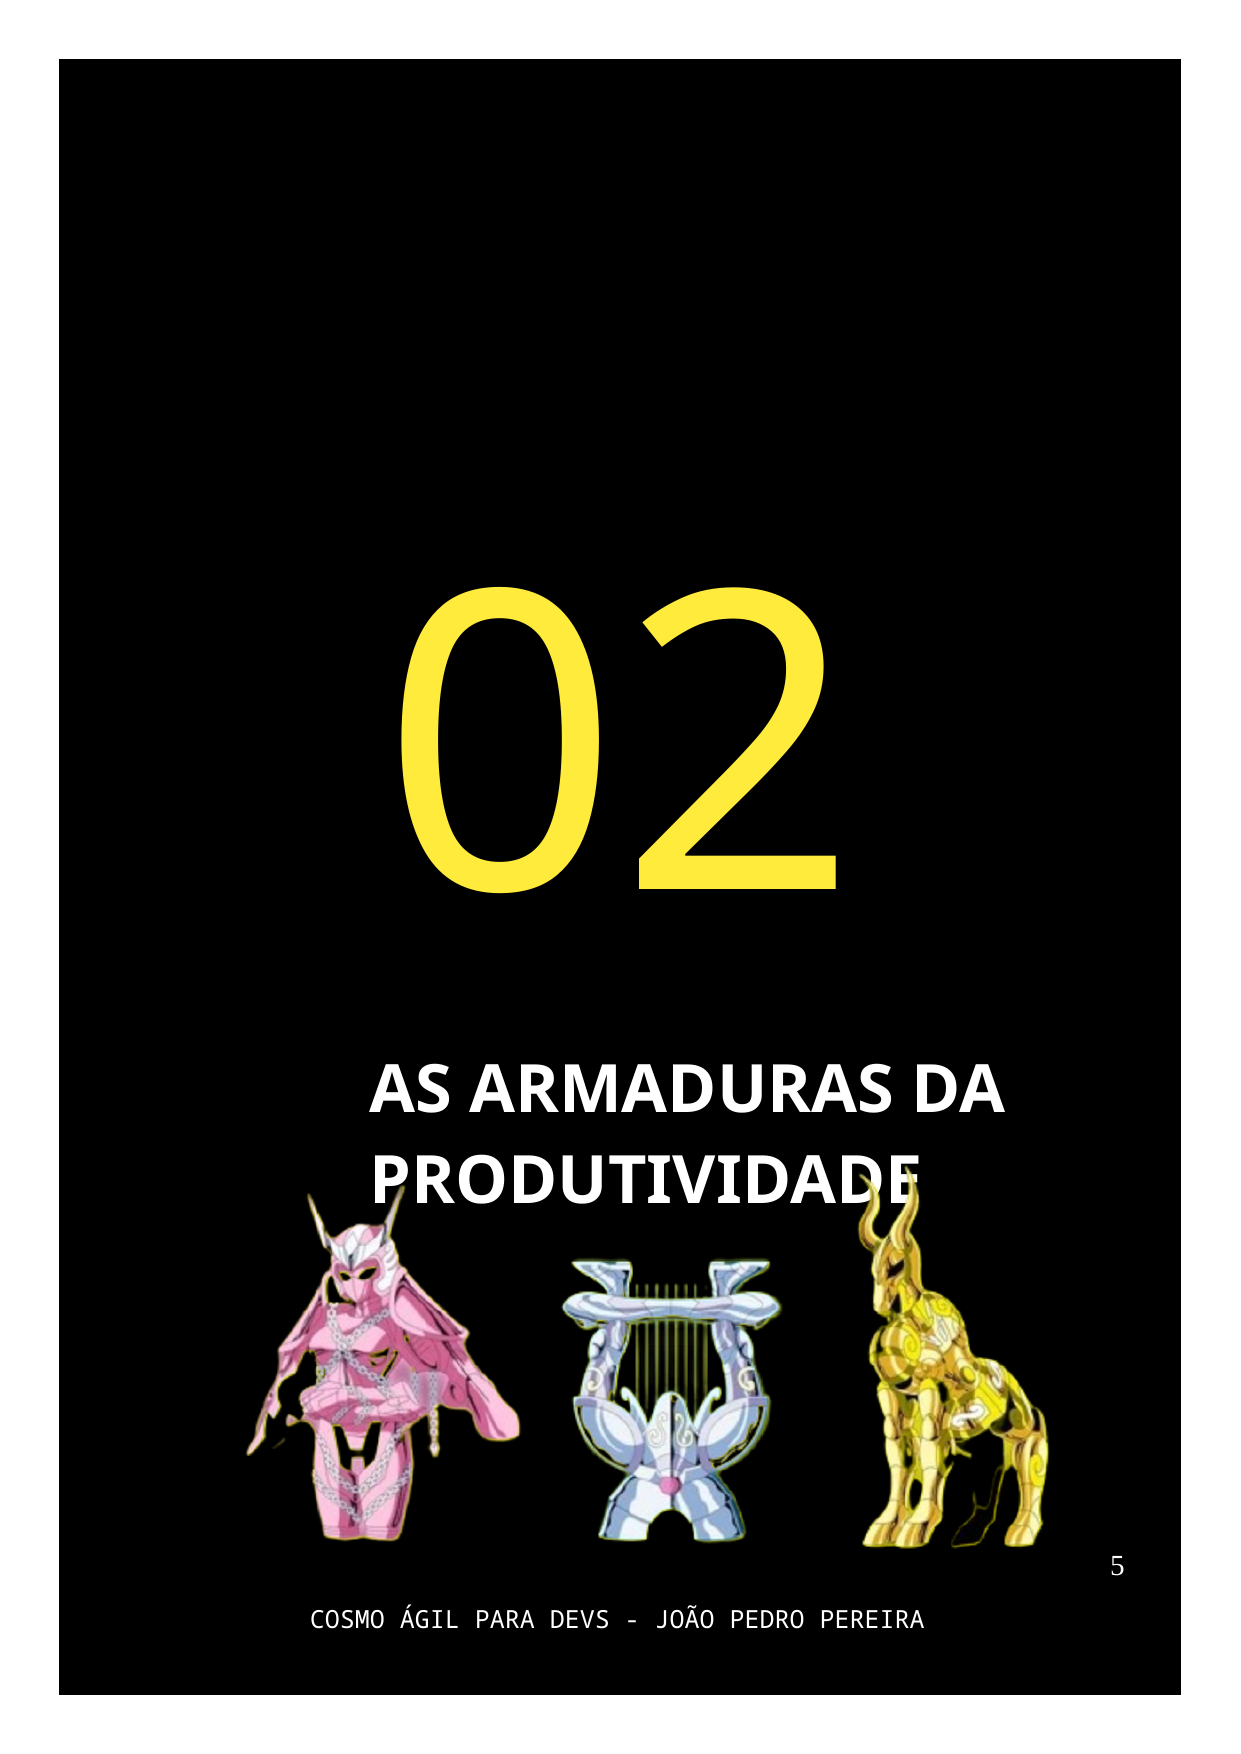

02
As Armaduras da Produtividade
5
COSMO ÁGIL PARA DEVS - JOÃO PEDRO PEREIRA